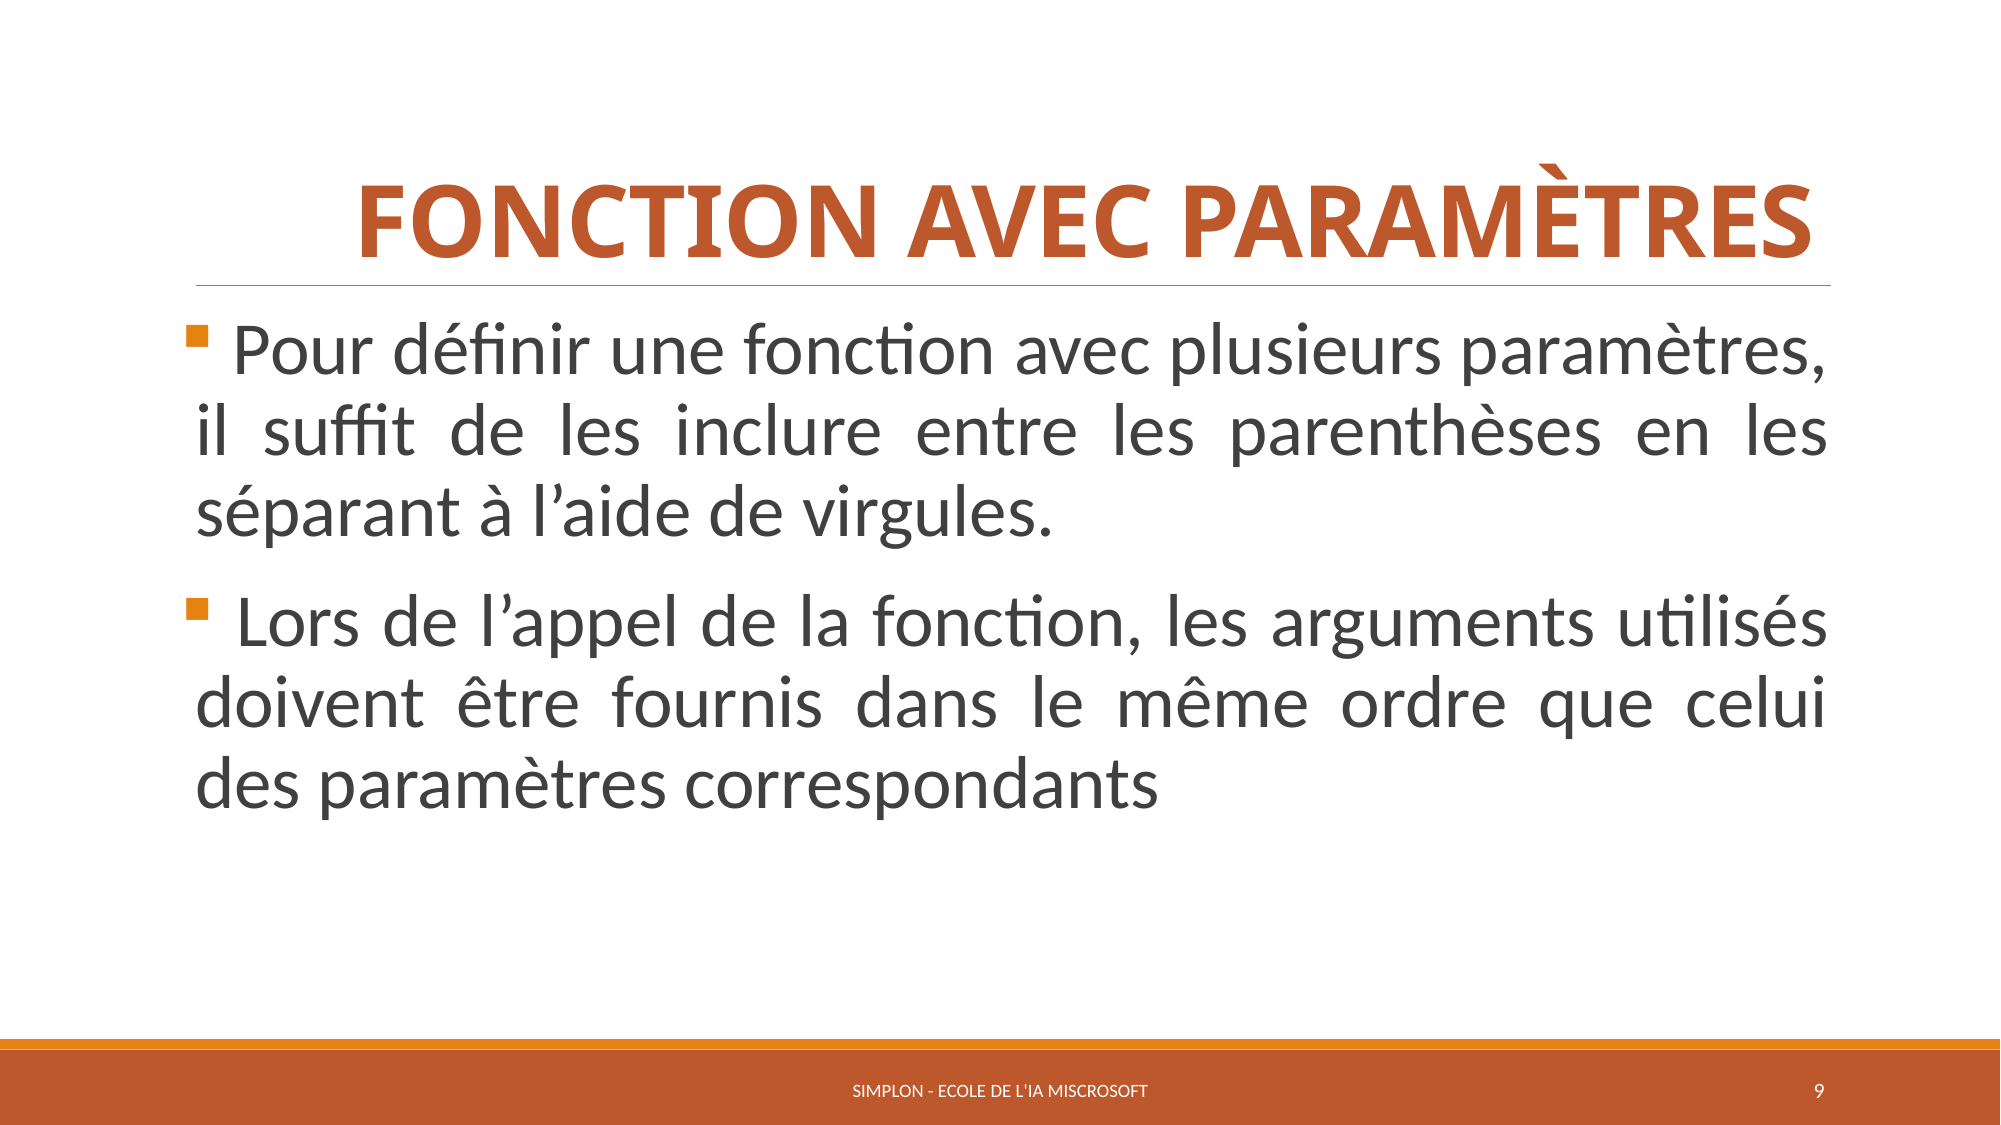

FONCTION AVEC PARAMÈTRES
 Pour définir une fonction avec plusieurs paramètres, il suffit de les inclure entre les parenthèses en les séparant à l’aide de virgules.
 Lors de l’appel de la fonction, les arguments utilisés doivent être fournis dans le même ordre que celui des paramètres correspondants
Simplon - Ecole de l'IA Miscrosoft